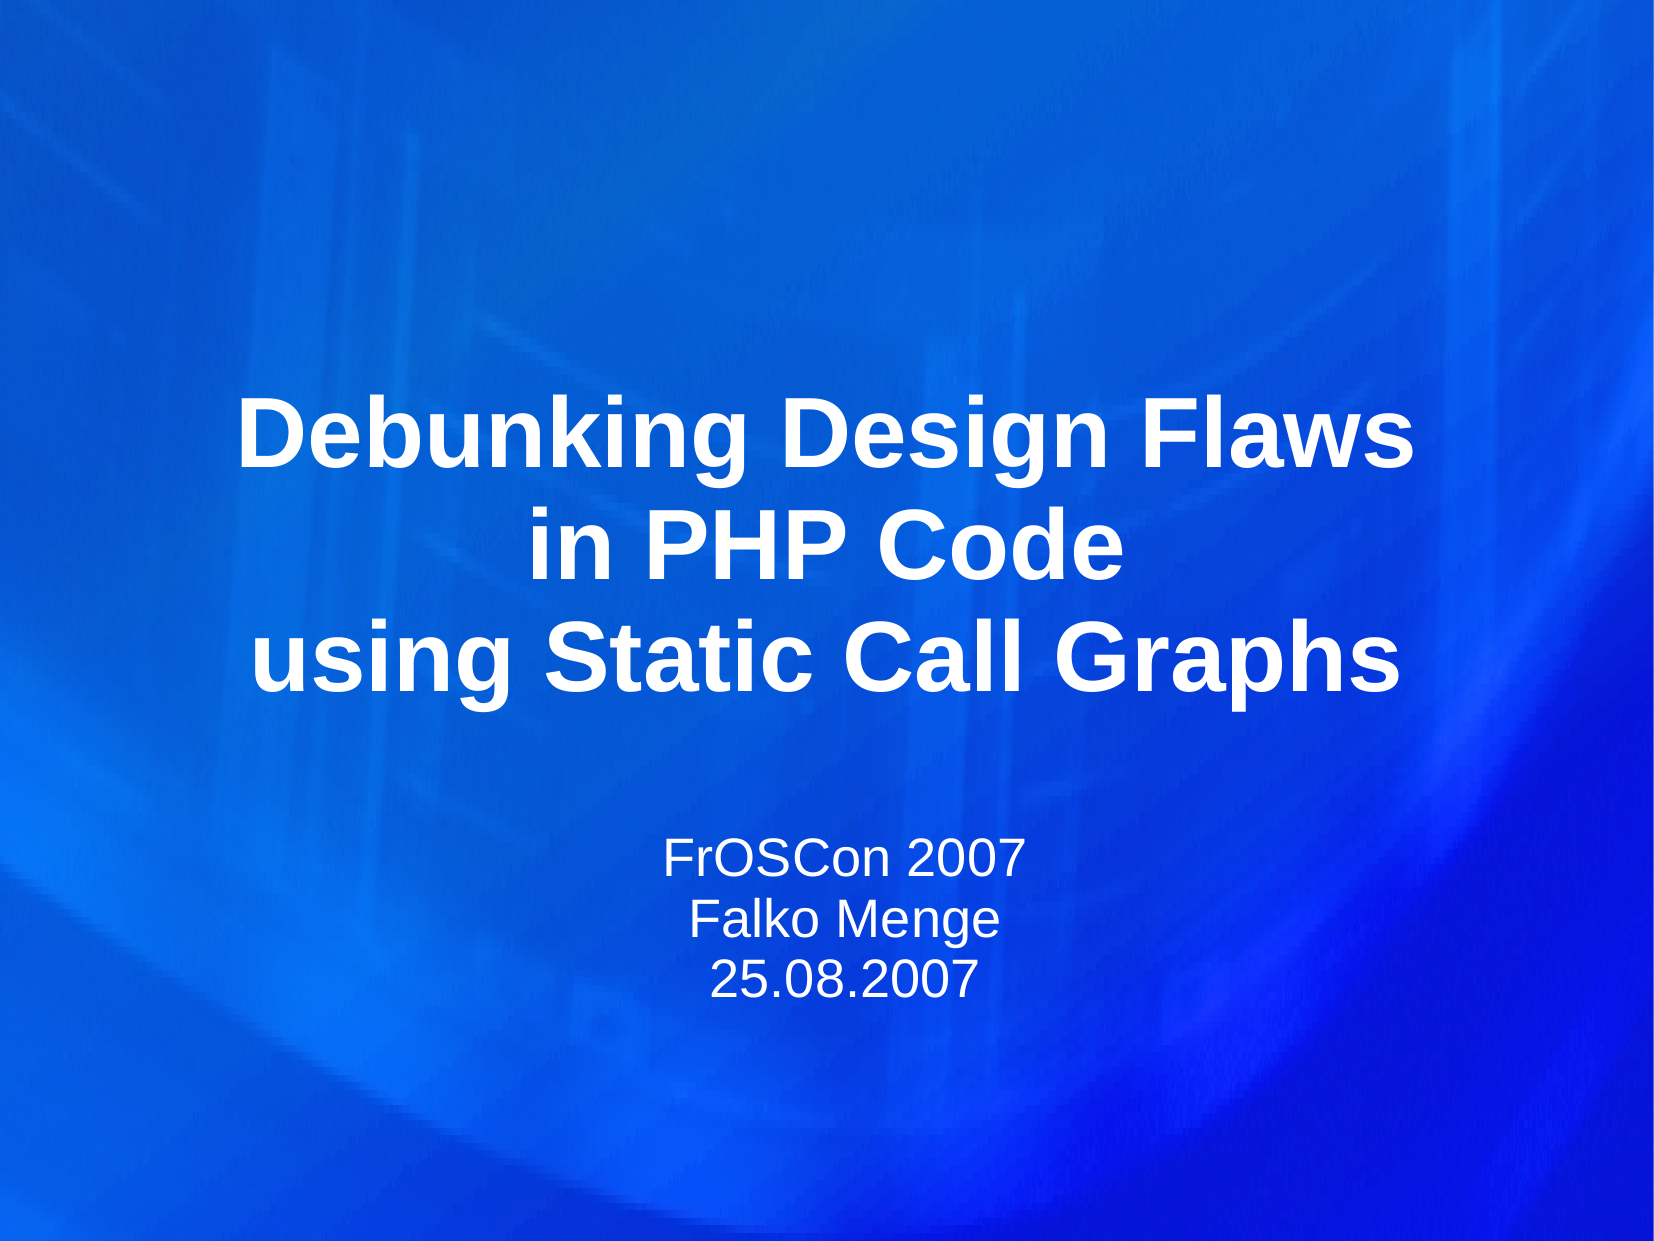

# Debunking Design Flaws in PHP Code using Static Call Graphs
FrOSCon 2007
Falko Menge
25.08.2007